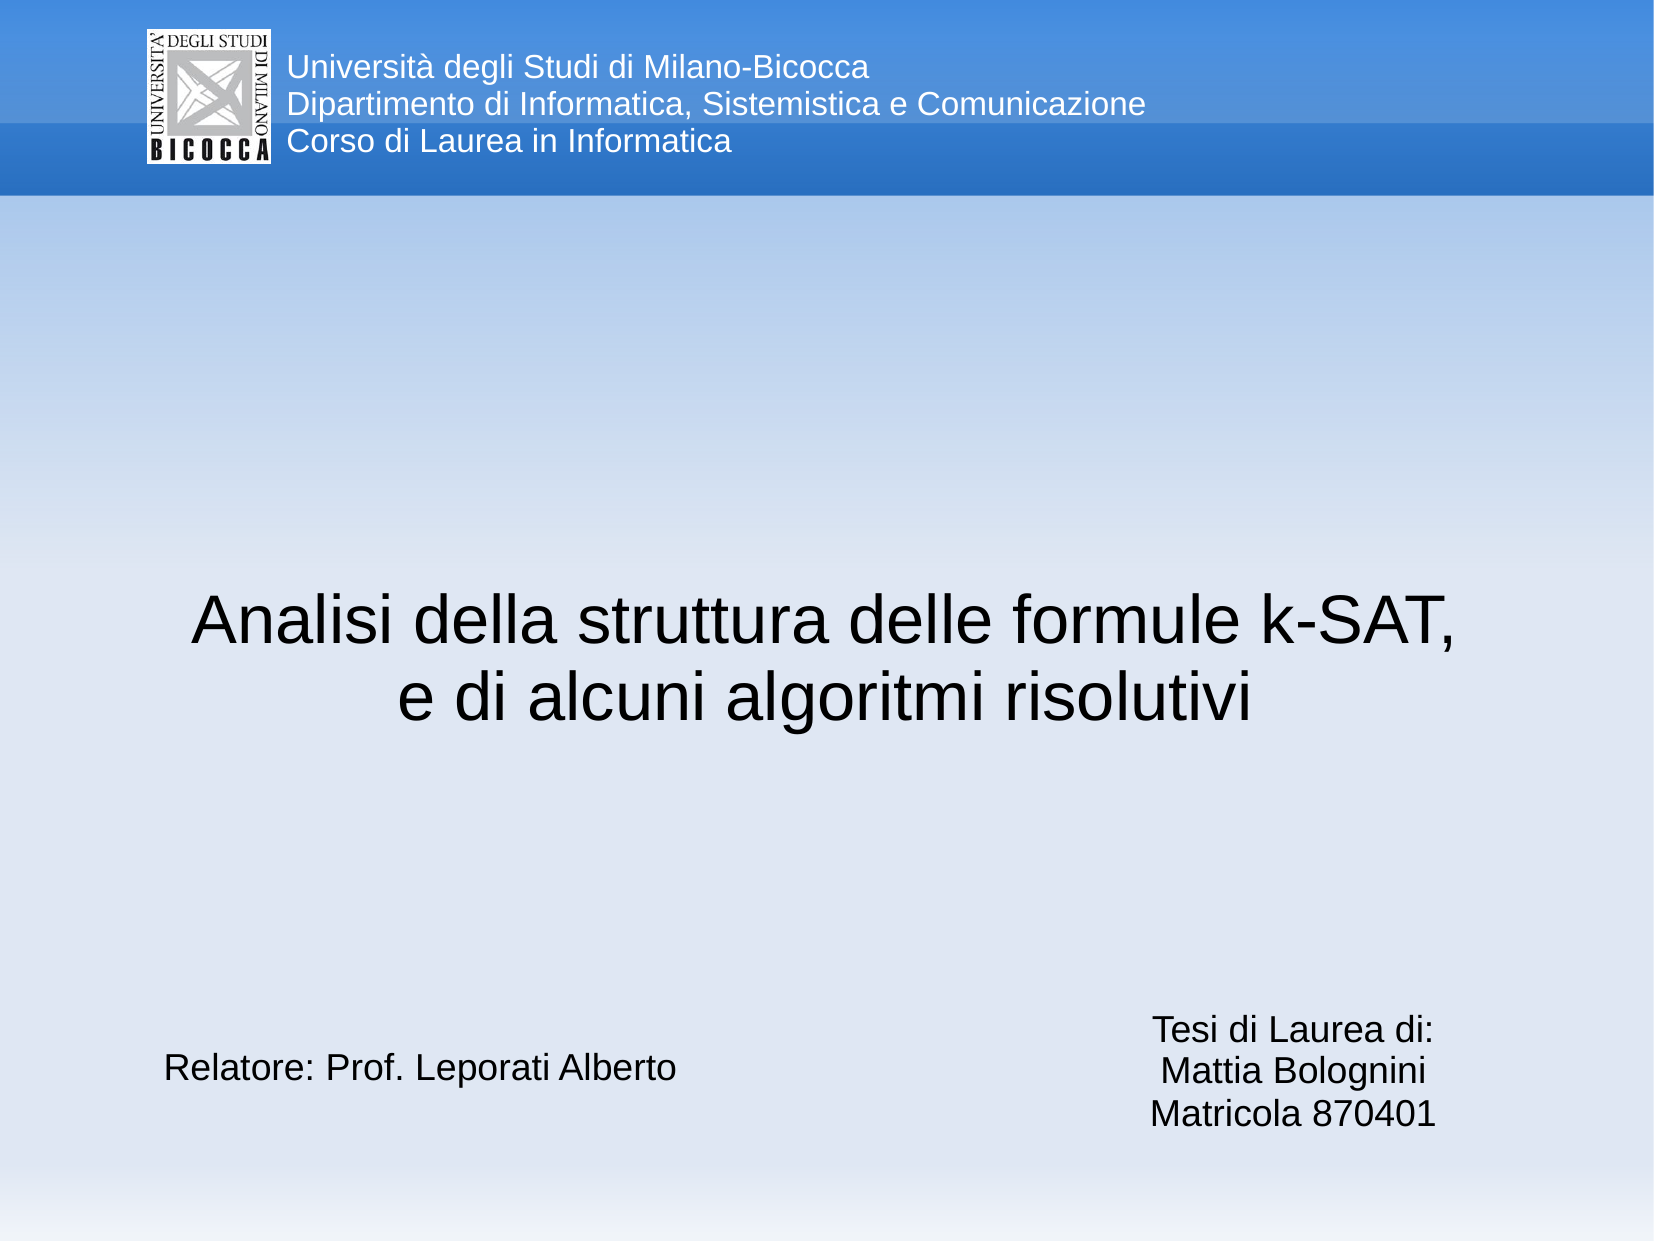

Università degli Studi di Milano-Bicocca
Dipartimento di Informatica, Sistemistica e Comunicazione
Corso di Laurea in Informatica
Analisi della struttura delle formule k-SAT,
e di alcuni algoritmi risolutivi
Tesi di Laurea di:
Mattia Bolognini
Matricola 870401
Relatore: Prof. Leporati Alberto
1